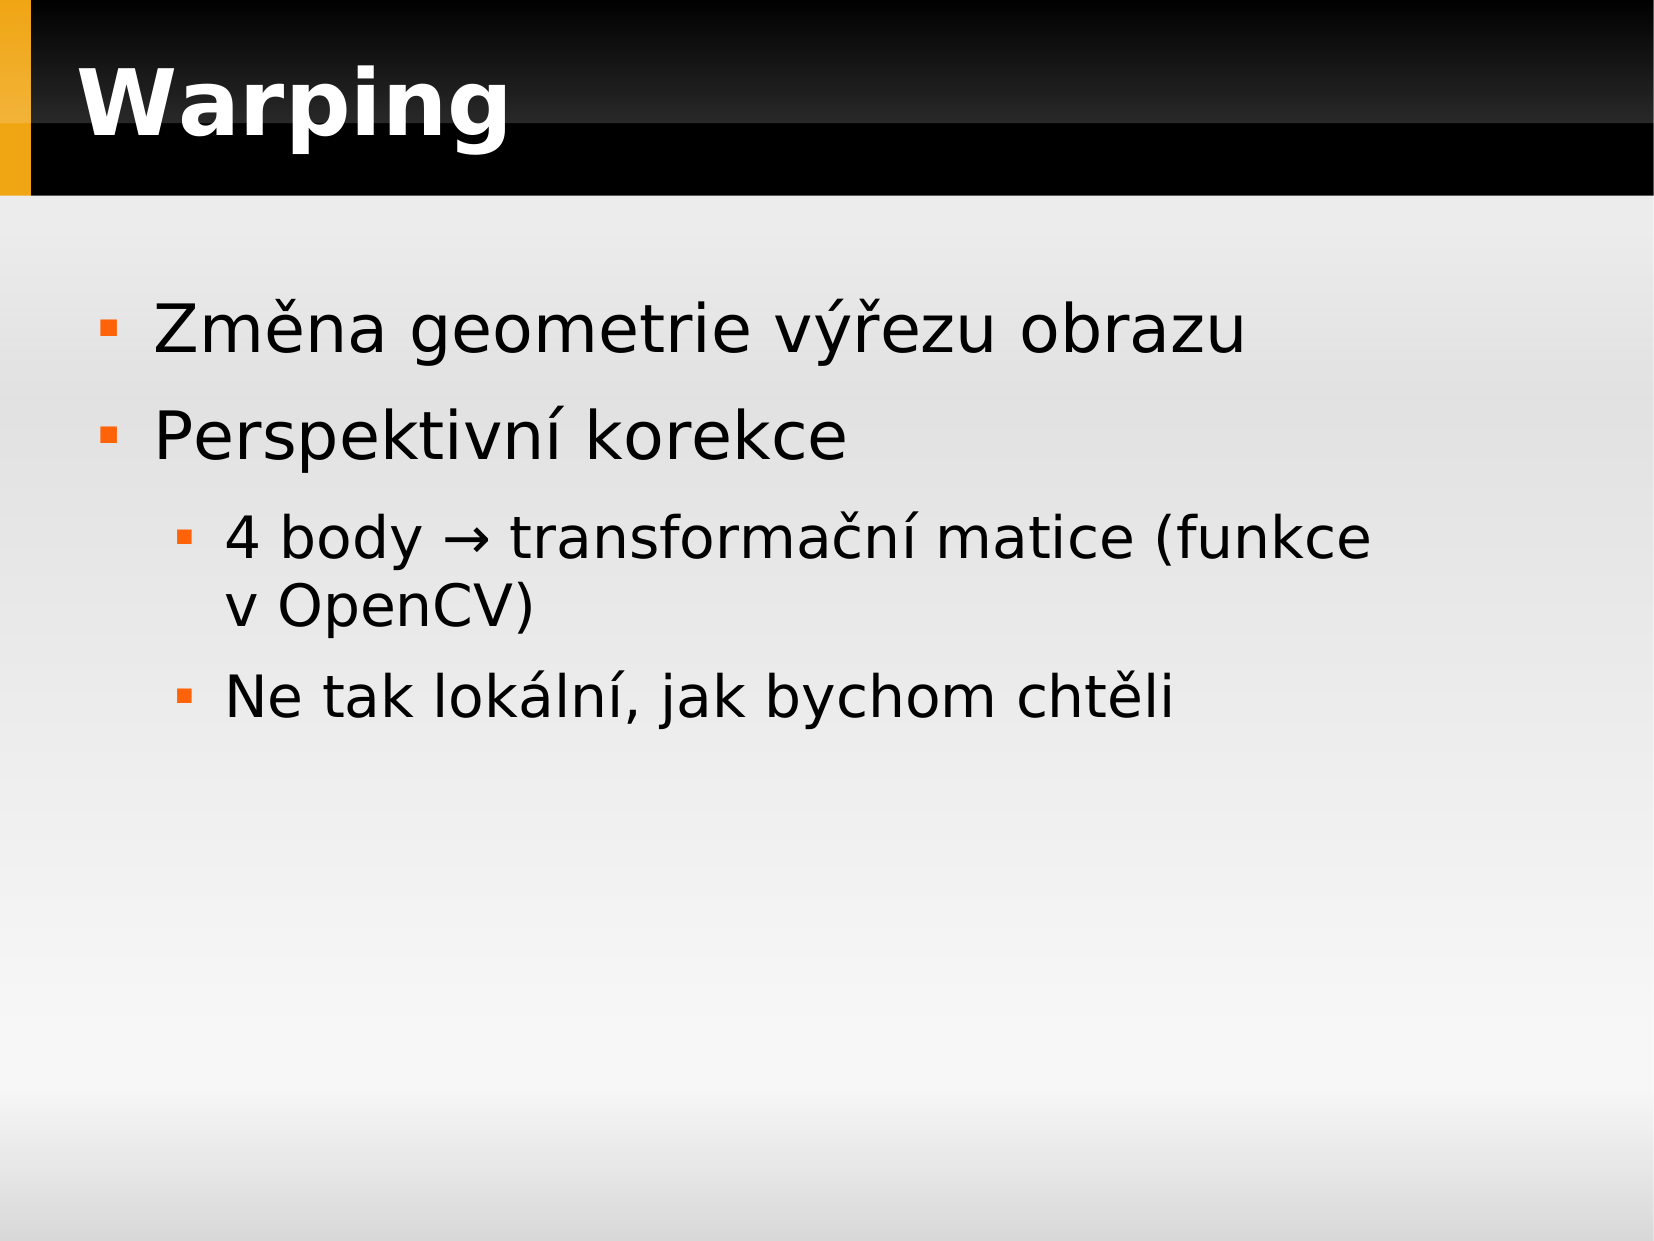

# Warping
Změna geometrie výřezu obrazu
Perspektivní korekce
4 body → transformační matice (funkce v OpenCV)
Ne tak lokální, jak bychom chtěli